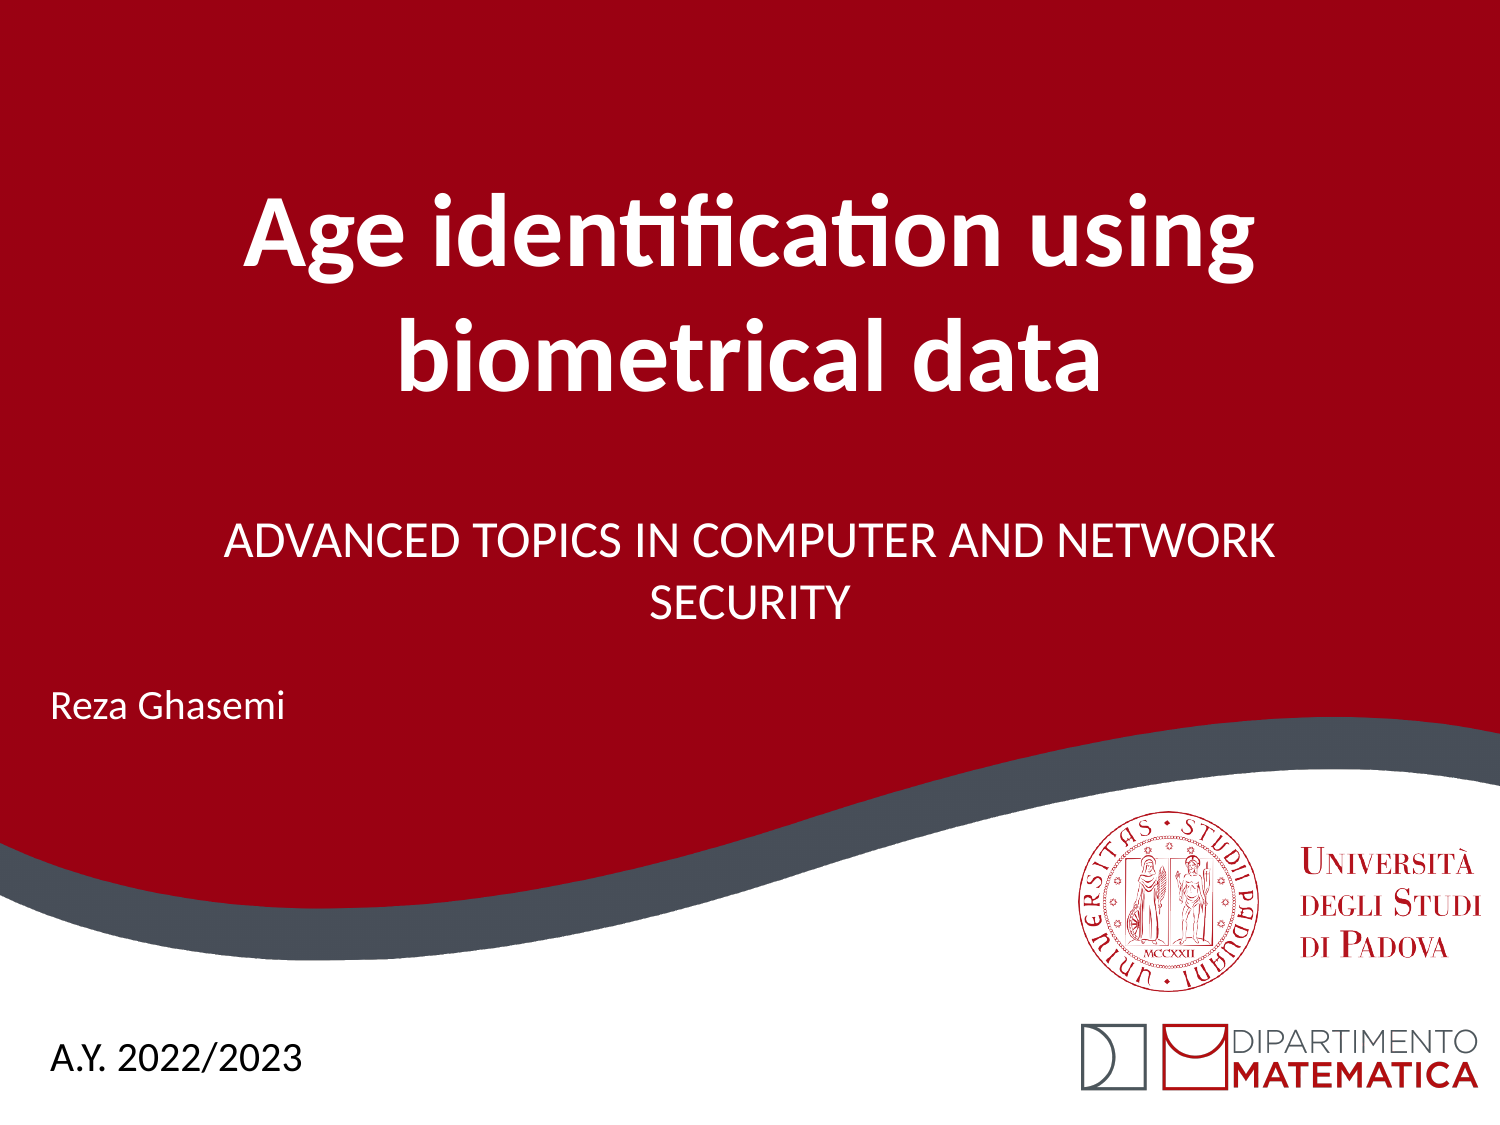

# Age identification using biometrical data
ADVANCED TOPICS IN COMPUTER AND NETWORK SECURITY
Reza Ghasemi
A.Y. 2022/2023